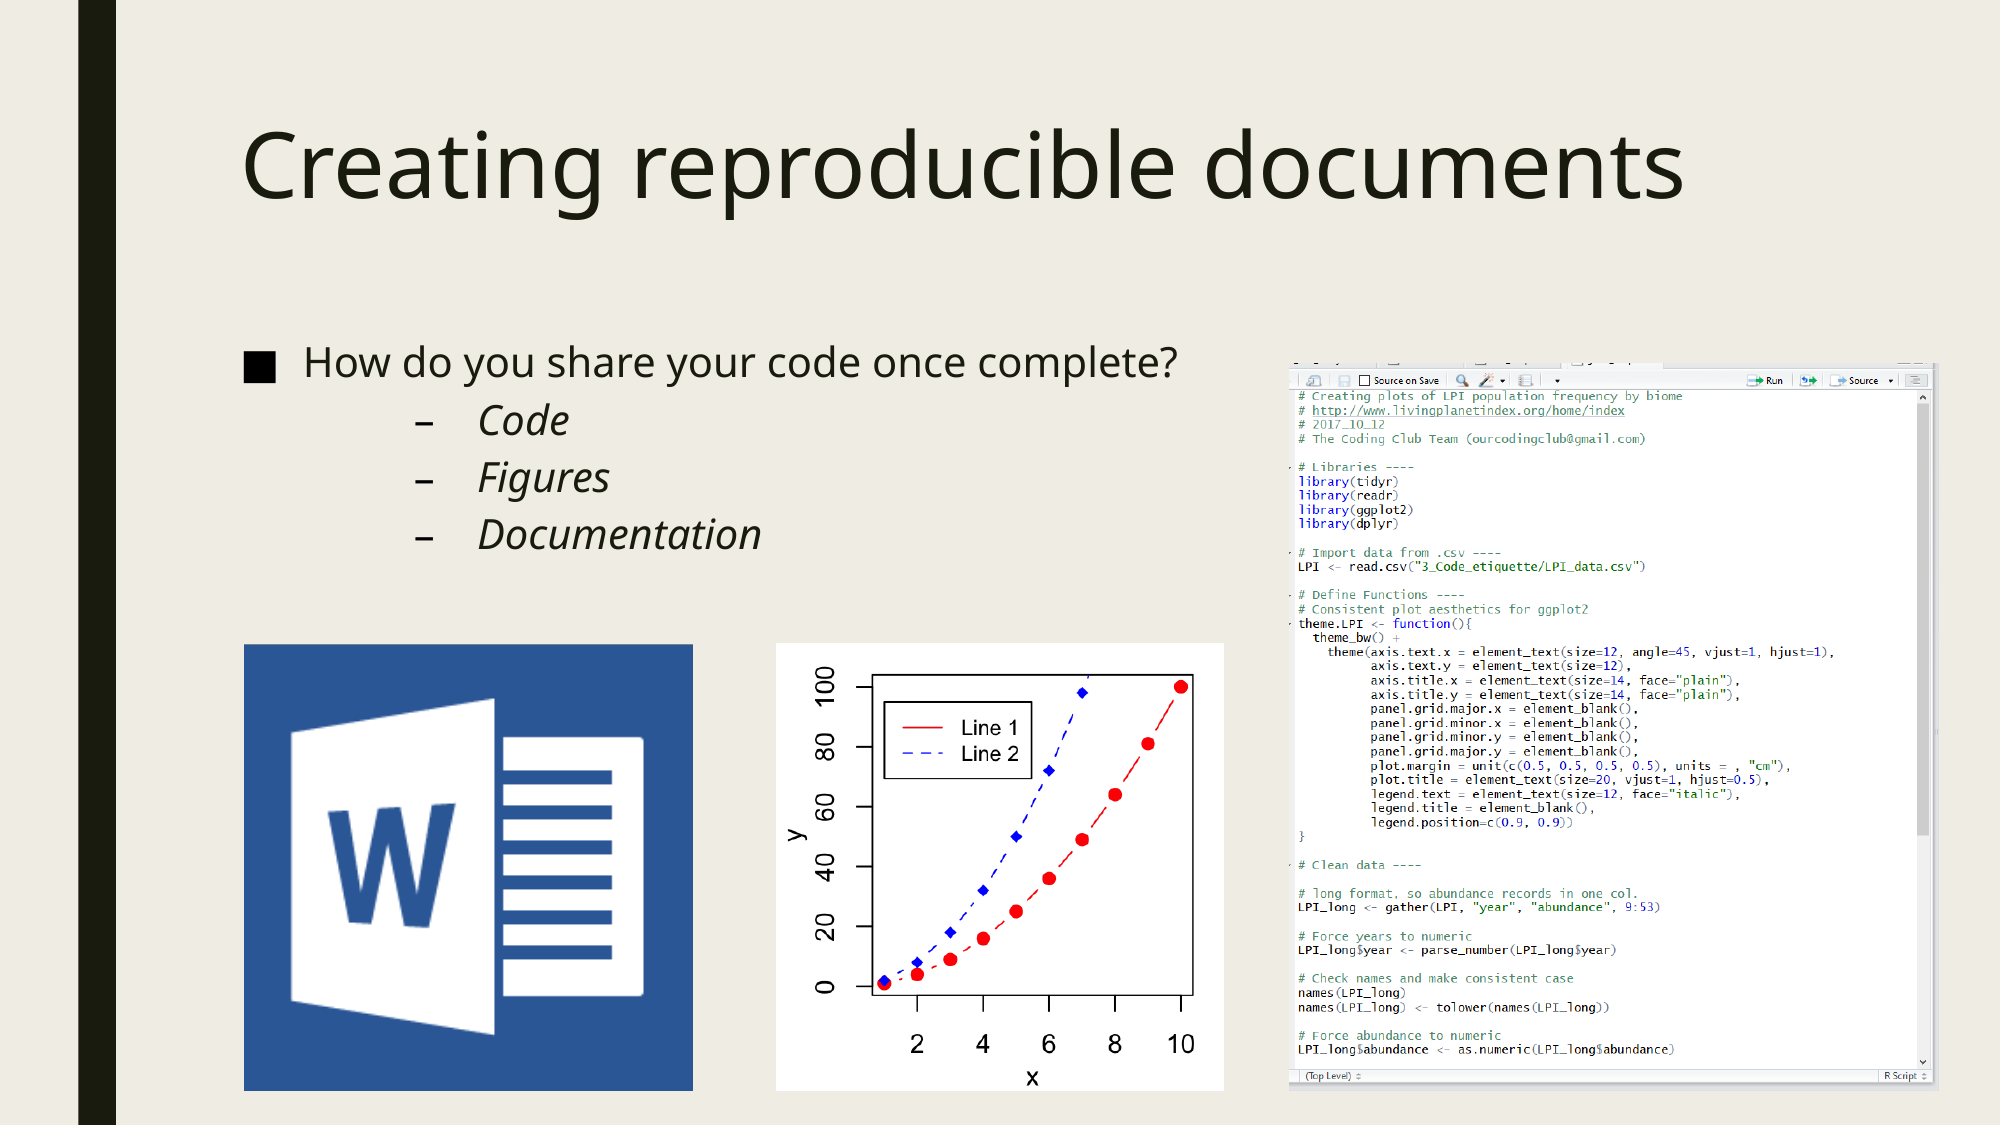

# Creating reproducible documents
How do you share your code once complete?
Code
Figures
Documentation